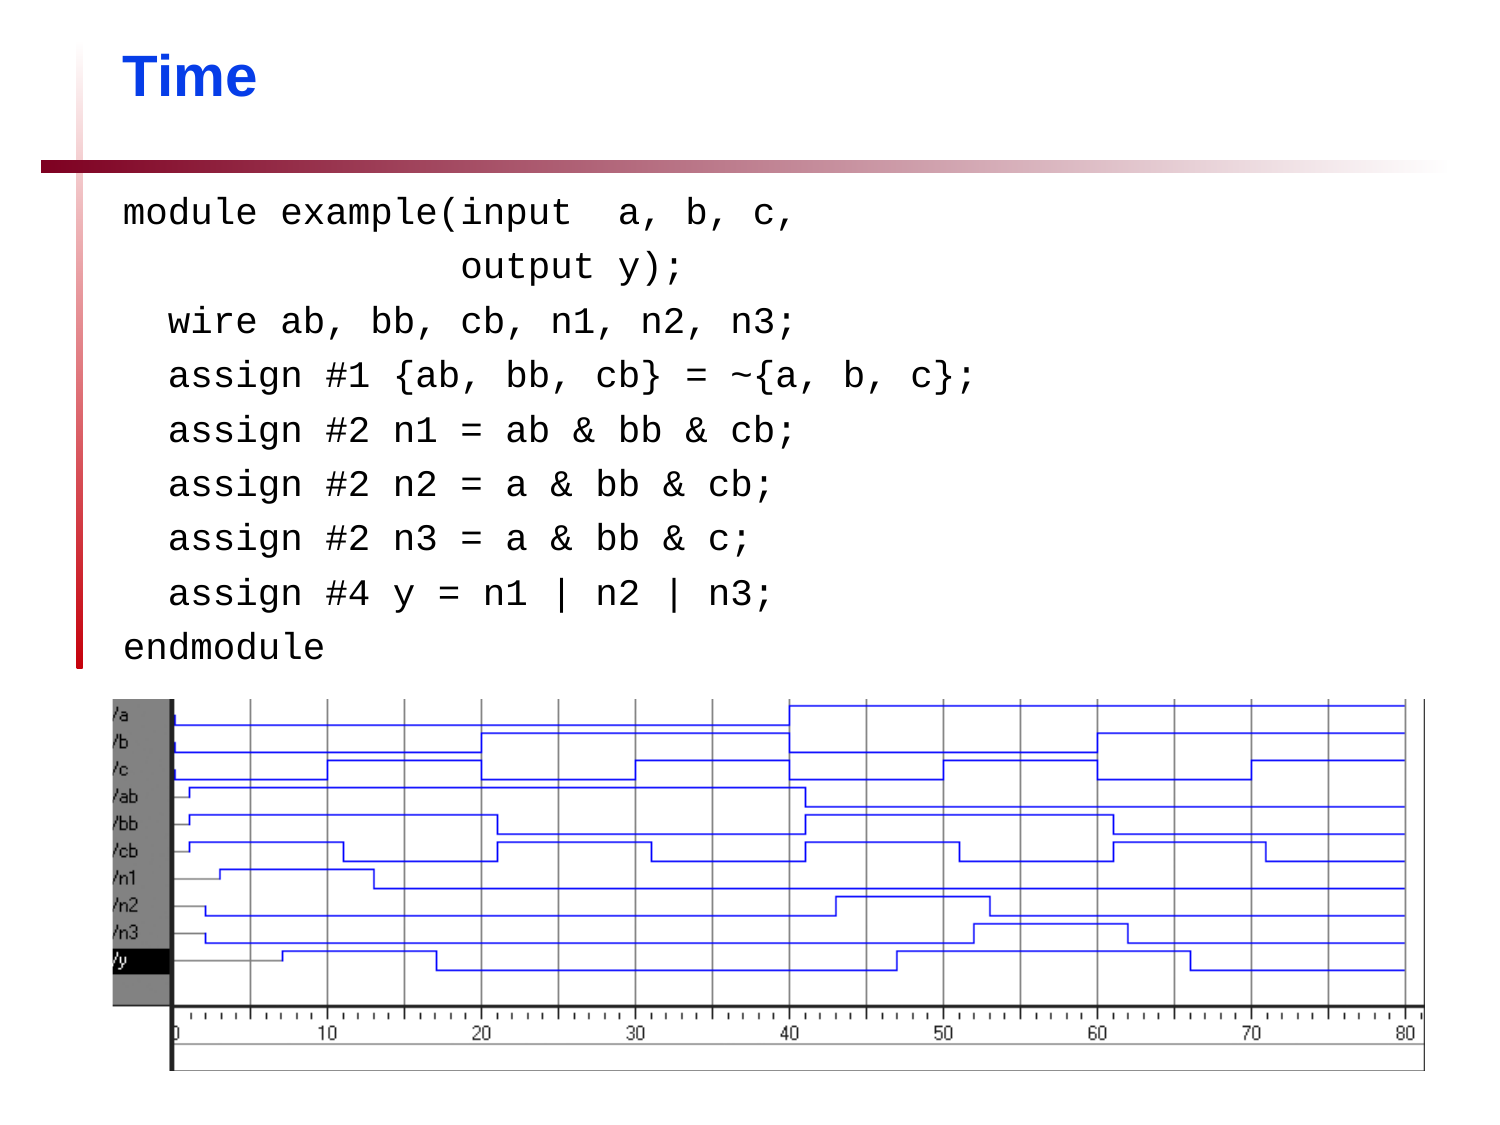

# Time
module example(input a, b, c,
 output y);
 wire ab, bb, cb, n1, n2, n3;
 assign #1 {ab, bb, cb} = ~{a, b, c};
 assign #2 n1 = ab & bb & cb;
 assign #2 n2 = a & bb & cb;
 assign #2 n3 = a & bb & c;
 assign #4 y = n1 | n2 | n3;
endmodule